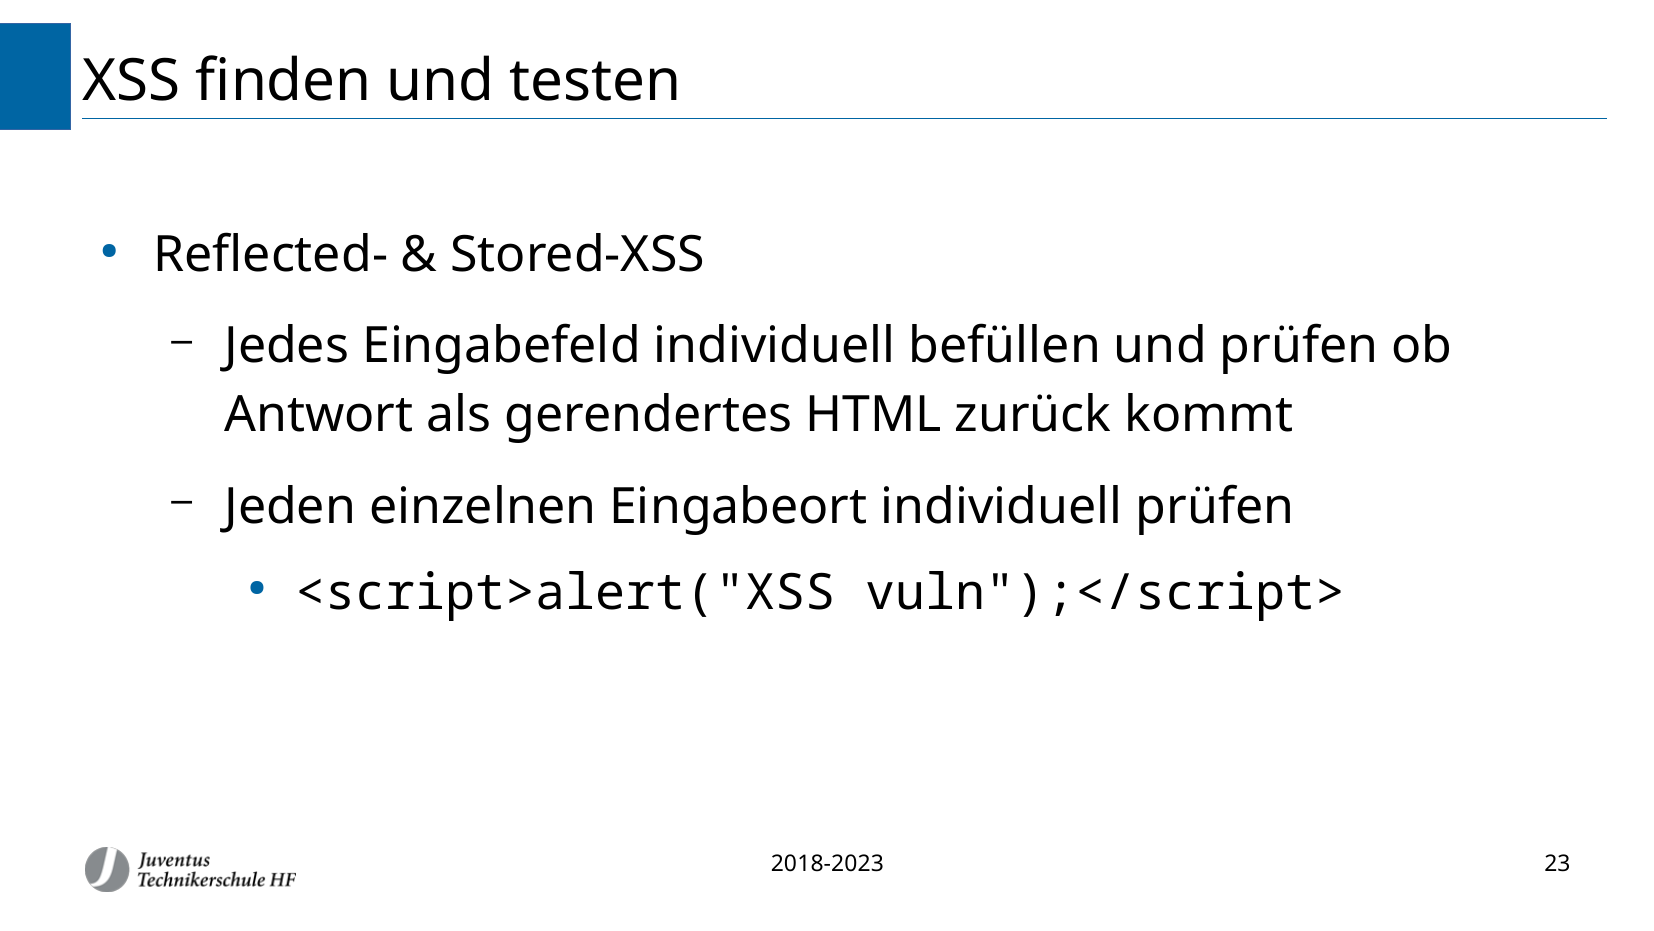

# XSS finden und testen
Reflected- & Stored-XSS
Jedes Eingabefeld individuell befüllen und prüfen ob Antwort als gerendertes HTML zurück kommt
Jeden einzelnen Eingabeort individuell prüfen
<script>alert("XSS vuln");</script>
2018-2023
23